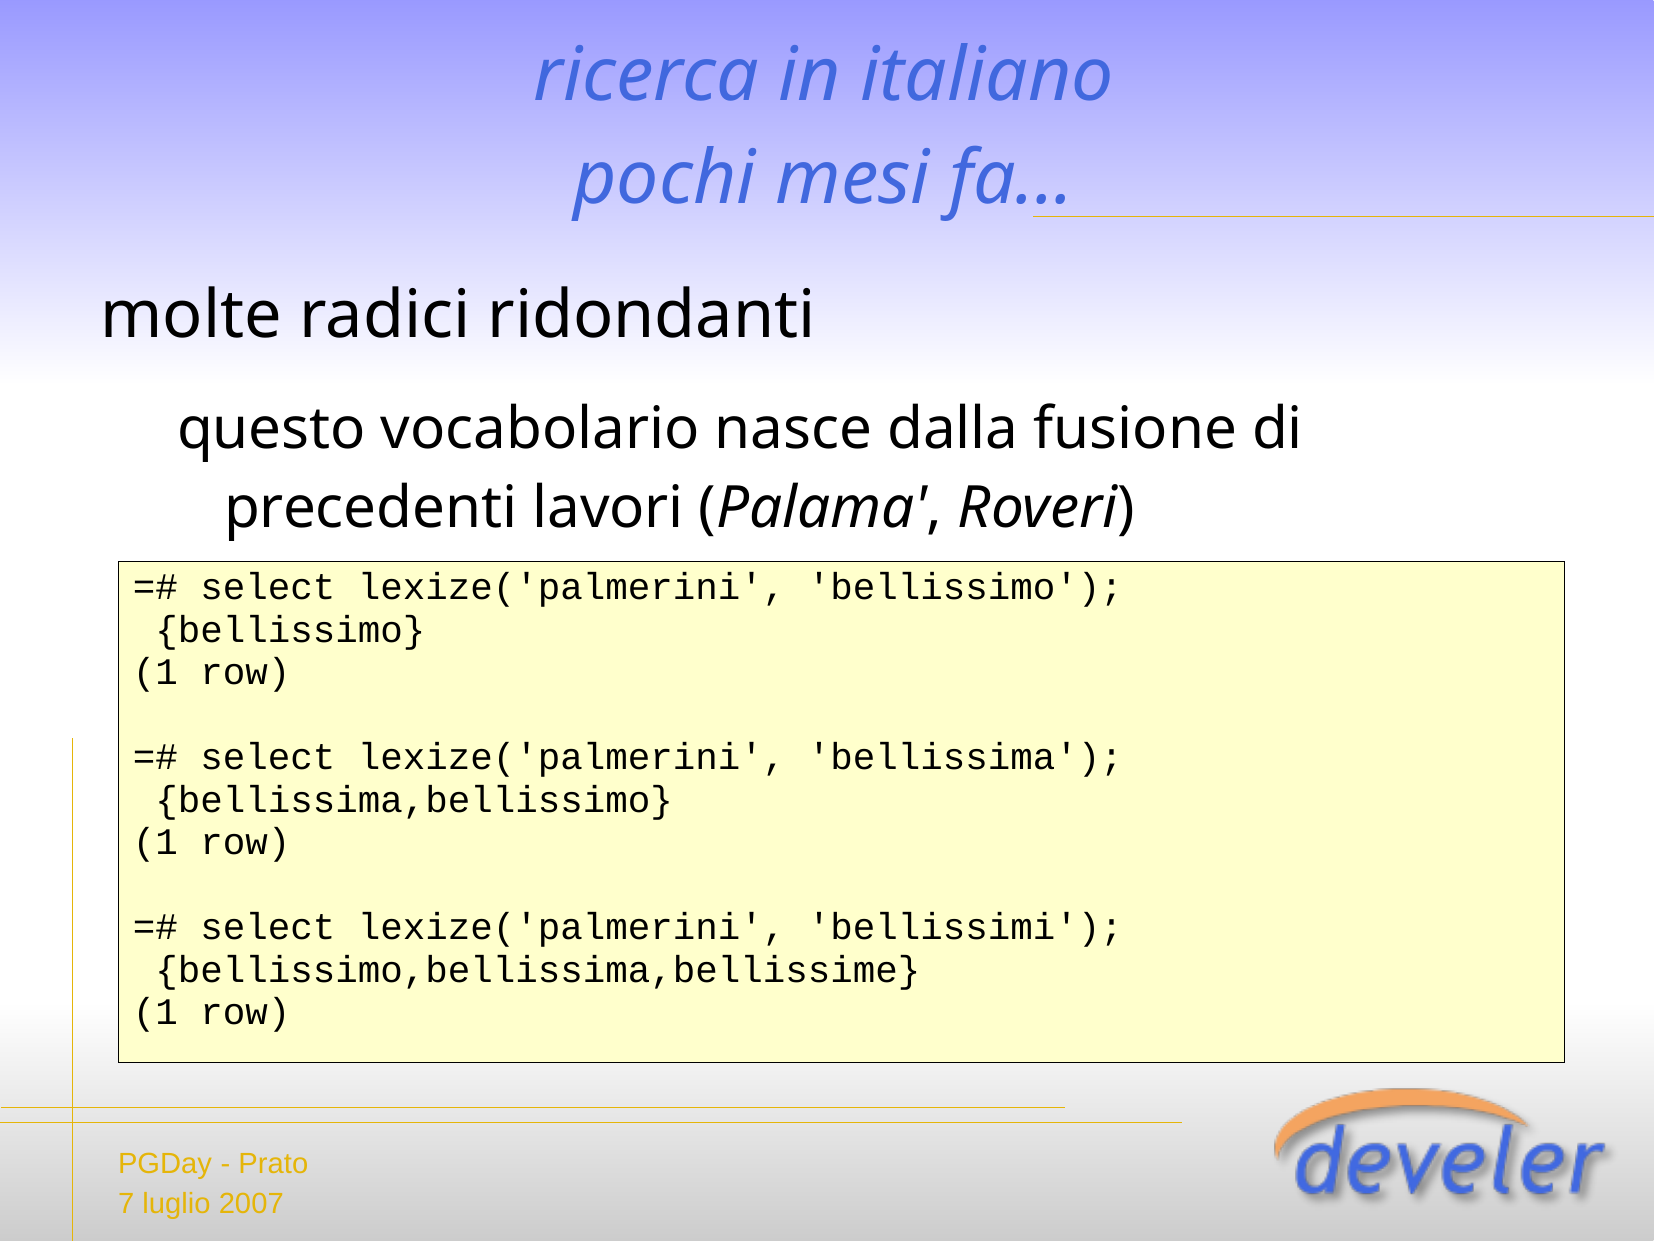

# ricerca in italiano pochi mesi fa...
molte radici ridondanti
questo vocabolario nasce dalla fusione di precedenti lavori (Palama', Roveri)
=# select lexize('palmerini', 'bellissimo');
 {bellissimo}
(1 row)
=# select lexize('palmerini', 'bellissima');
 {bellissima,bellissimo}
(1 row)
=# select lexize('palmerini', 'bellissimi');
 {bellissimo,bellissima,bellissime}
(1 row)
PGDay - Prato
7 luglio 2007